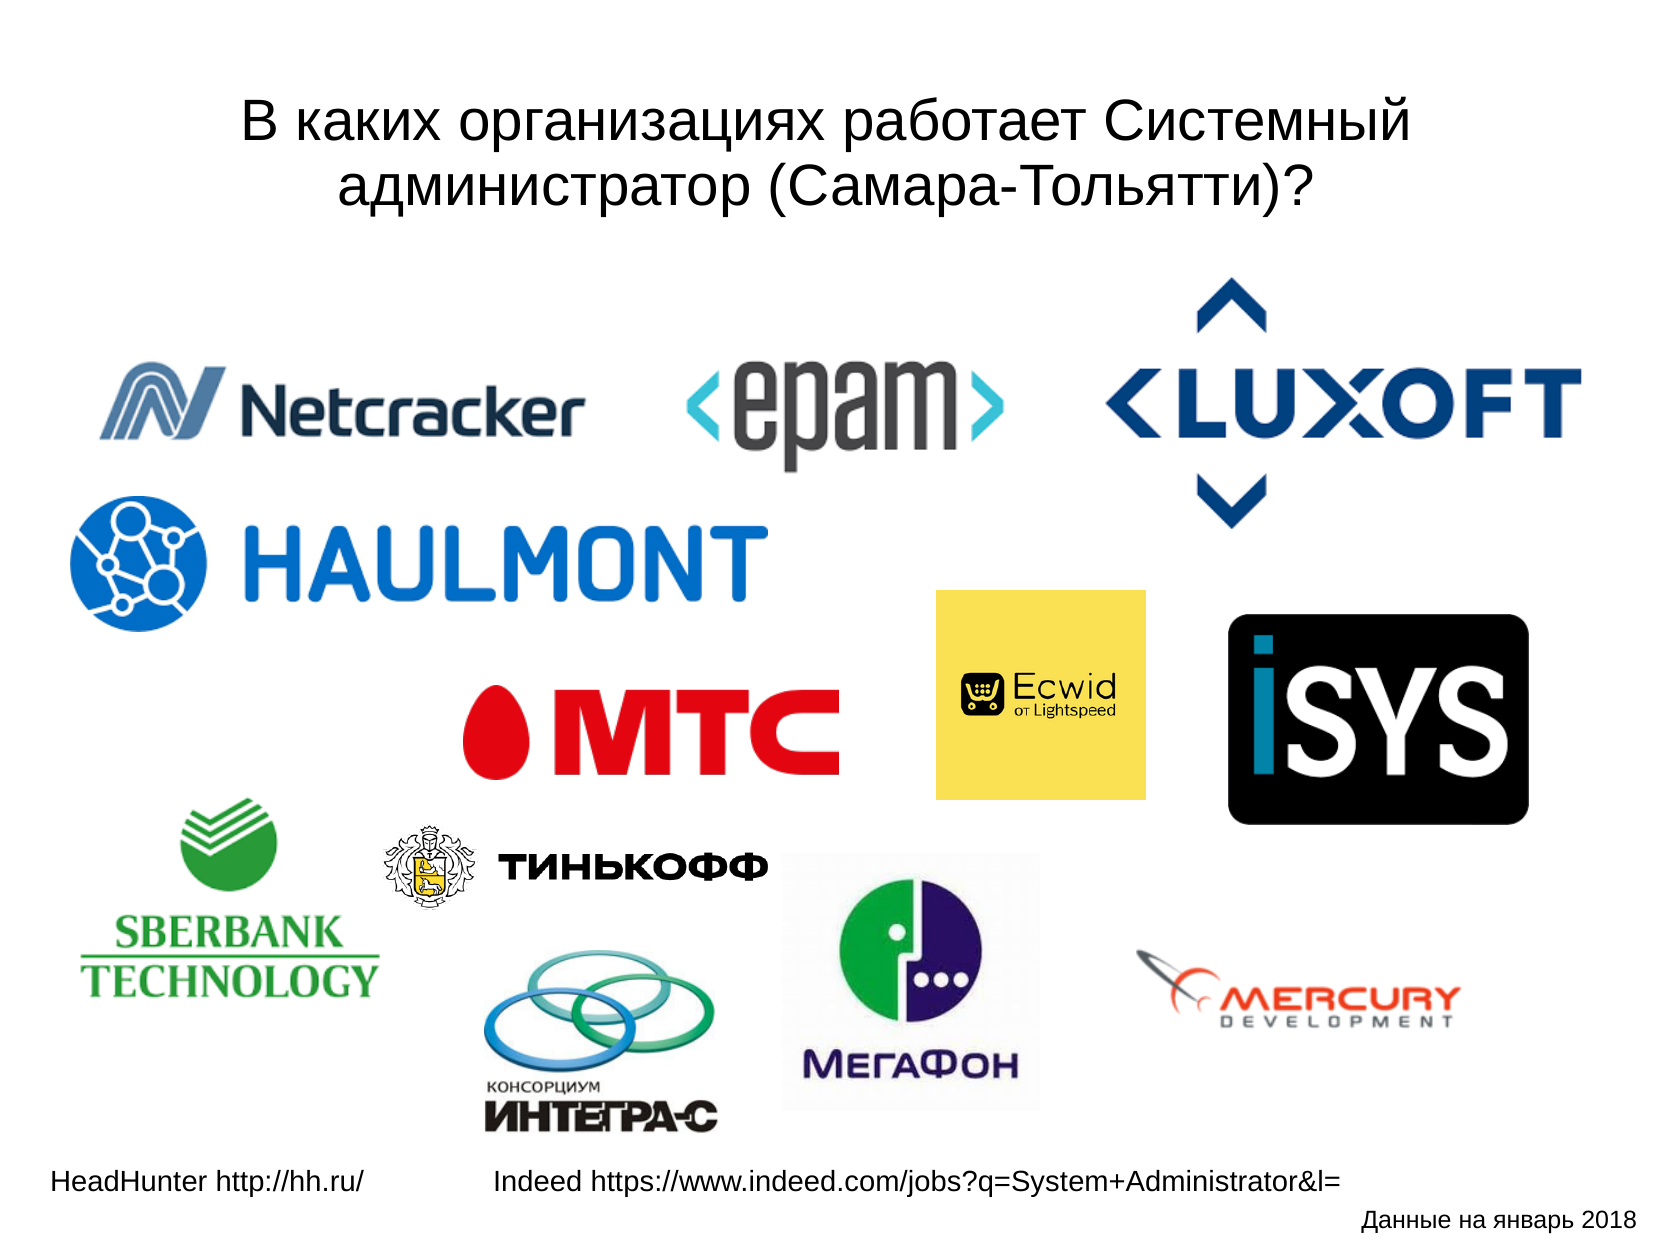

# В каких организациях работает Системный администратор (Самара-Тольятти)?
HeadHunter http://hh.ru/		Indeed https://www.indeed.com/jobs?q=System+Administrator&l=
Данные на январь 2018